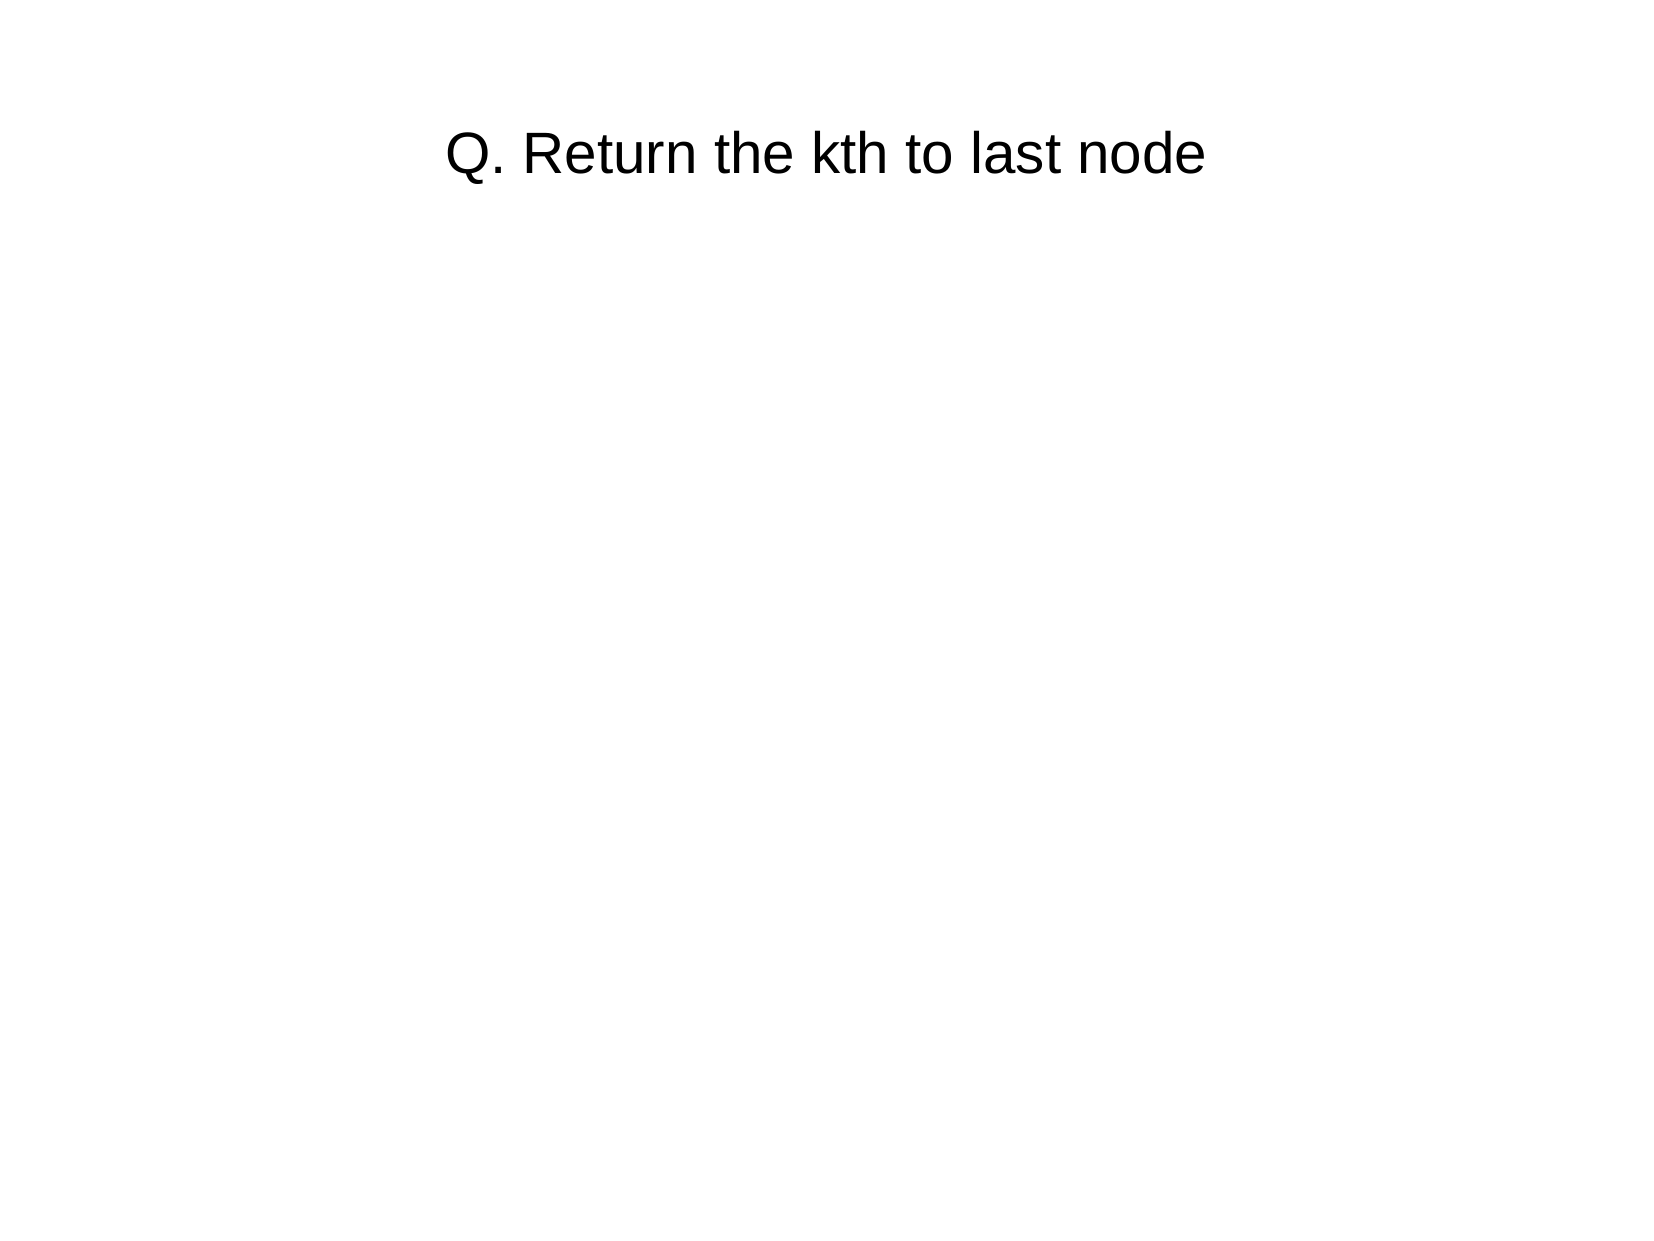

# Q. Return the kth to last node